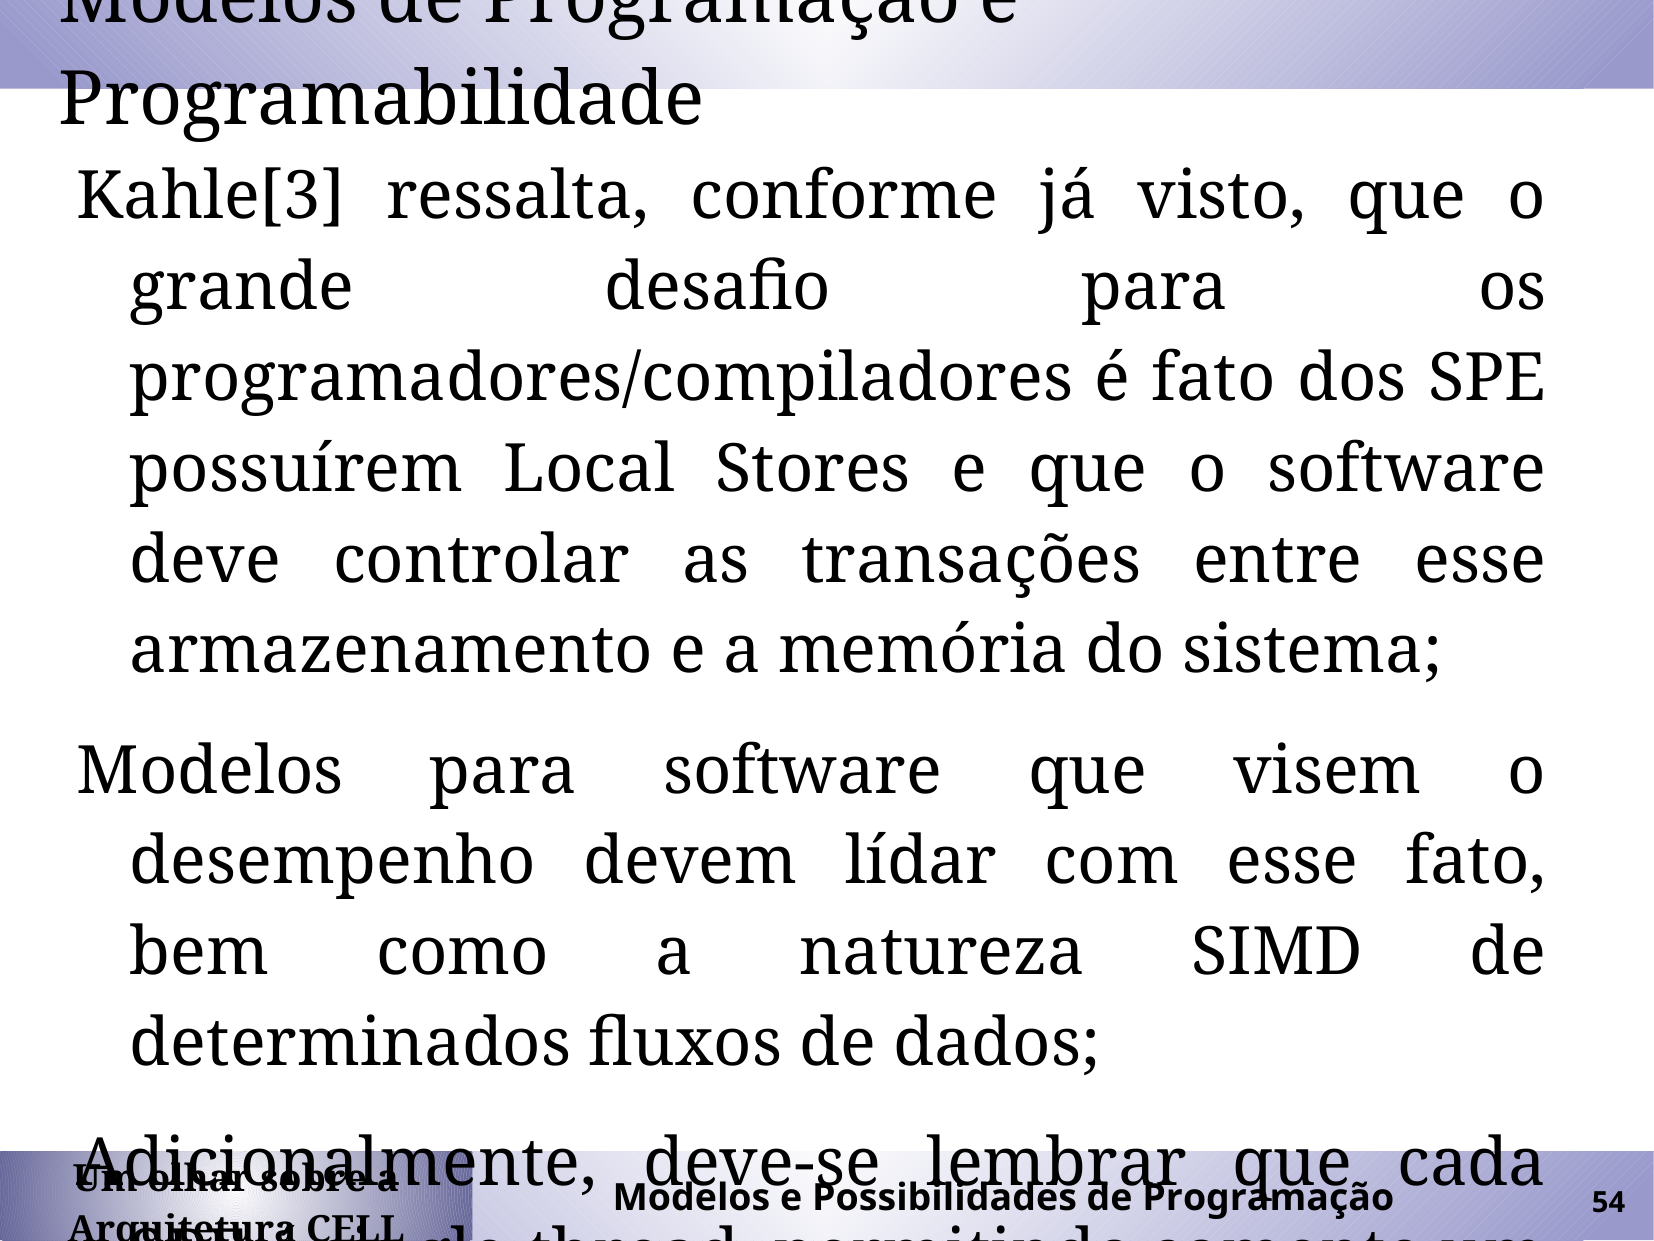

# Modelos de Programação e Programabilidade
Kahle[3] ressalta, conforme já visto, que o grande desafio para os programadores/compiladores é fato dos SPE possuírem Local Stores e que o software deve controlar as transações entre esse armazenamento e a memória do sistema;
Modelos para software que visem o desempenho devem lídar com esse fato, bem como a natureza SIMD de determinados fluxos de dados;
Adicionalmente, deve-se lembrar que cada SPE é single-thread, permitindo somente um contexto de execução : dessa maneira, a thread em execução ou será do usuário ou do núcleo do Sistema Operacional;
Modelos e Possibilidades de Programação
54